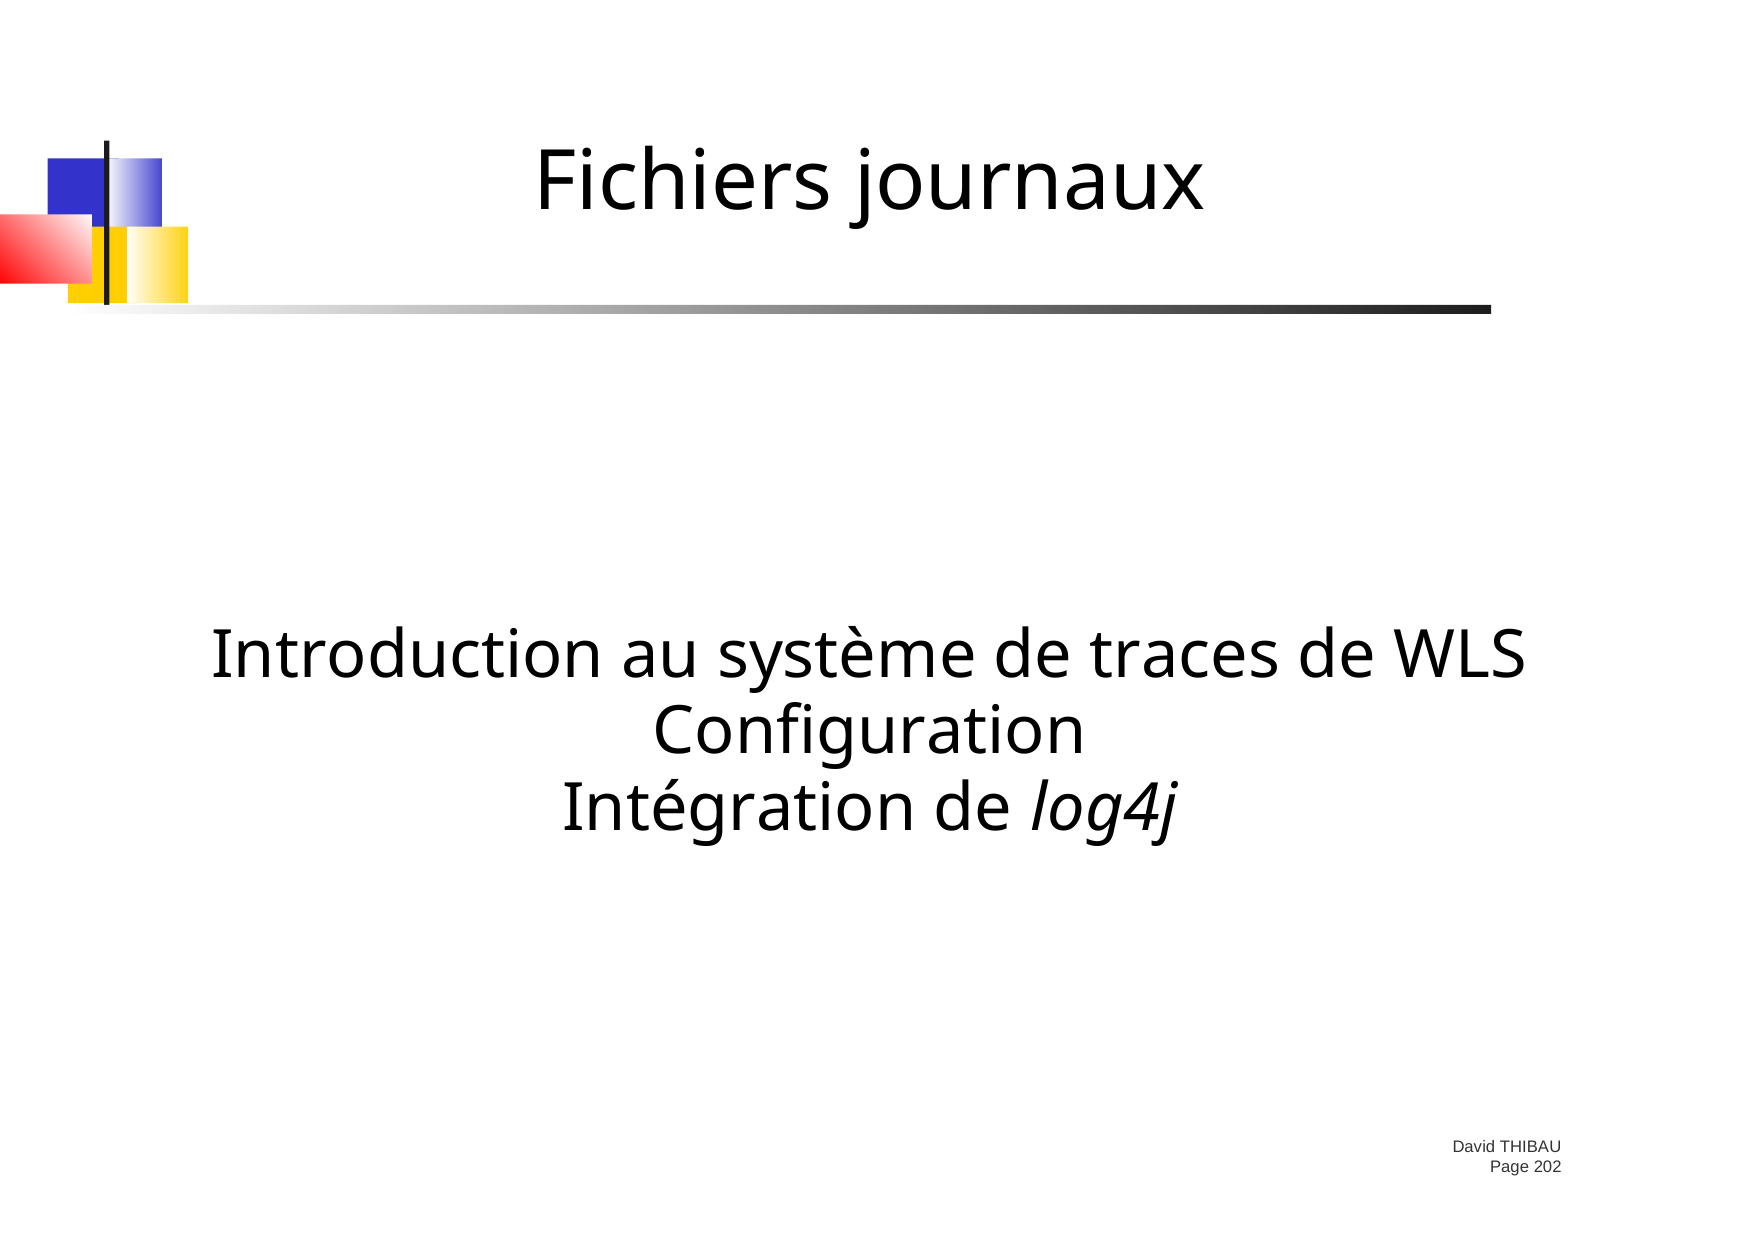

# Fichiers journaux
Introduction au système de traces de WLS
Configuration
Intégration de log4j